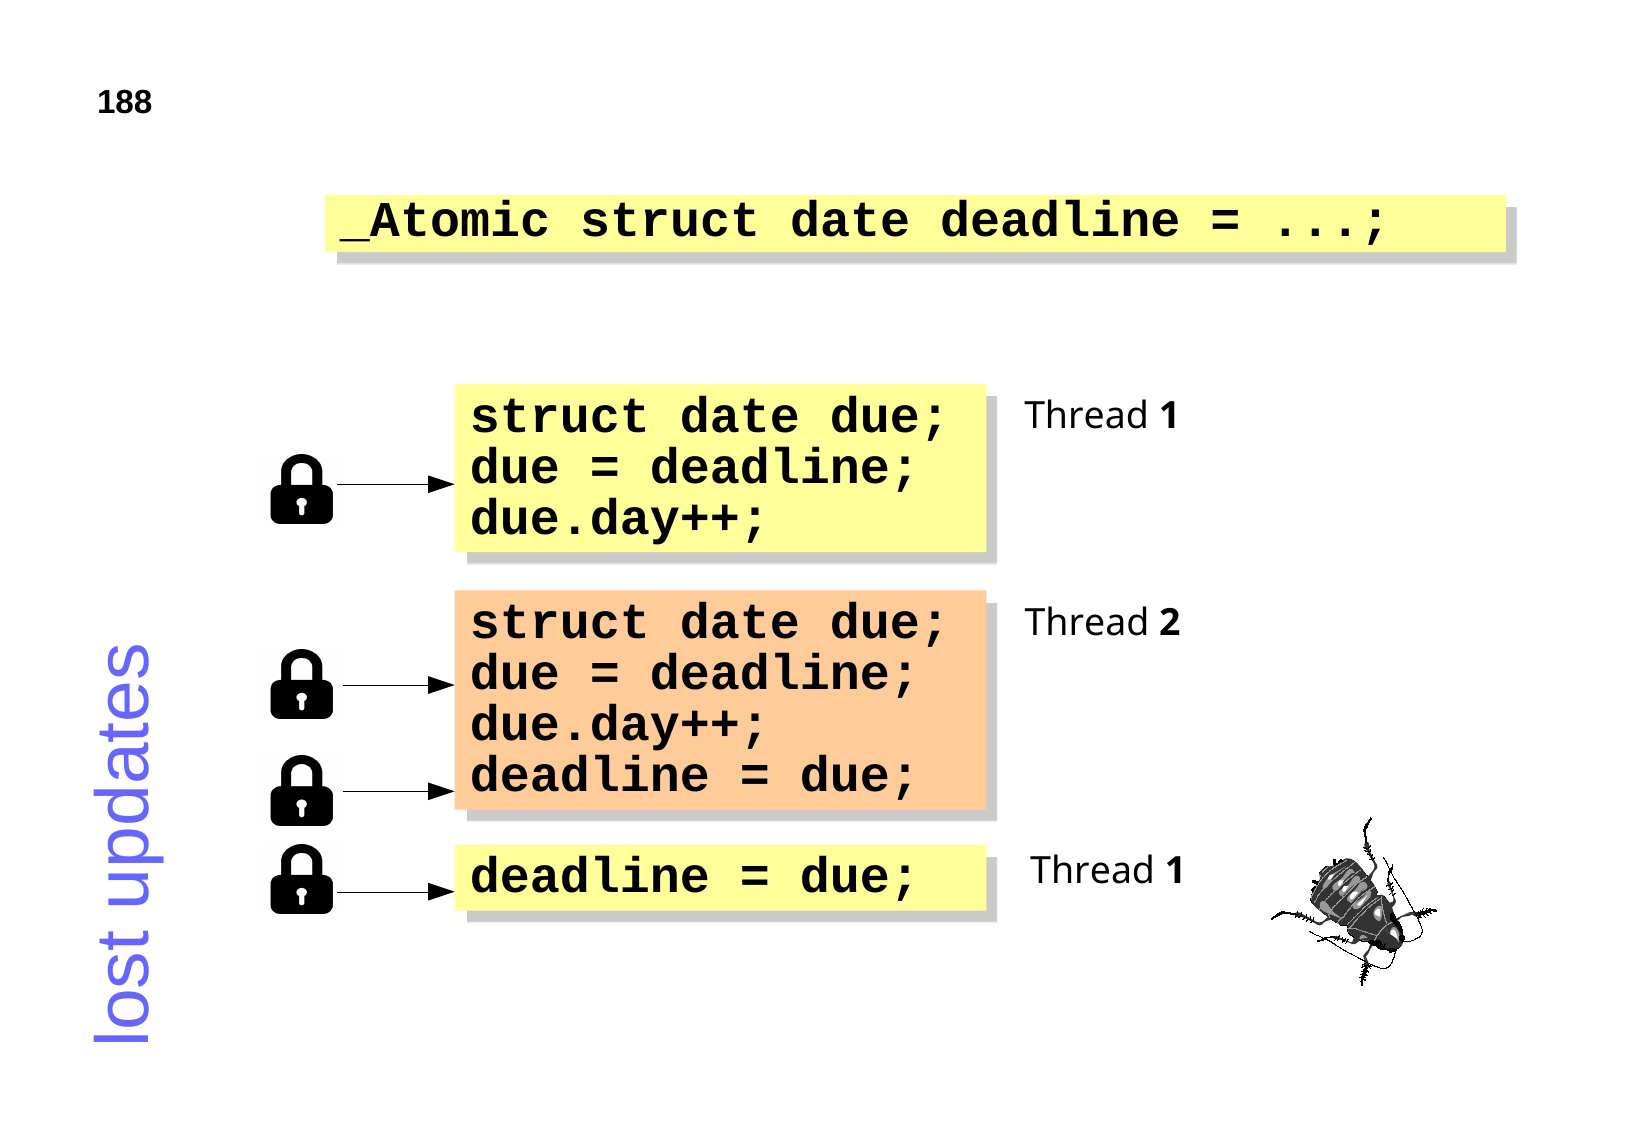

188
_Atomic struct date deadline = ...;
Thread 1
struct date due;
due = deadline;
due.day++;
# lost updates
struct date due;
due = deadline;
due.day++;
deadline = due;
Thread 2
Thread 1
deadline = due;